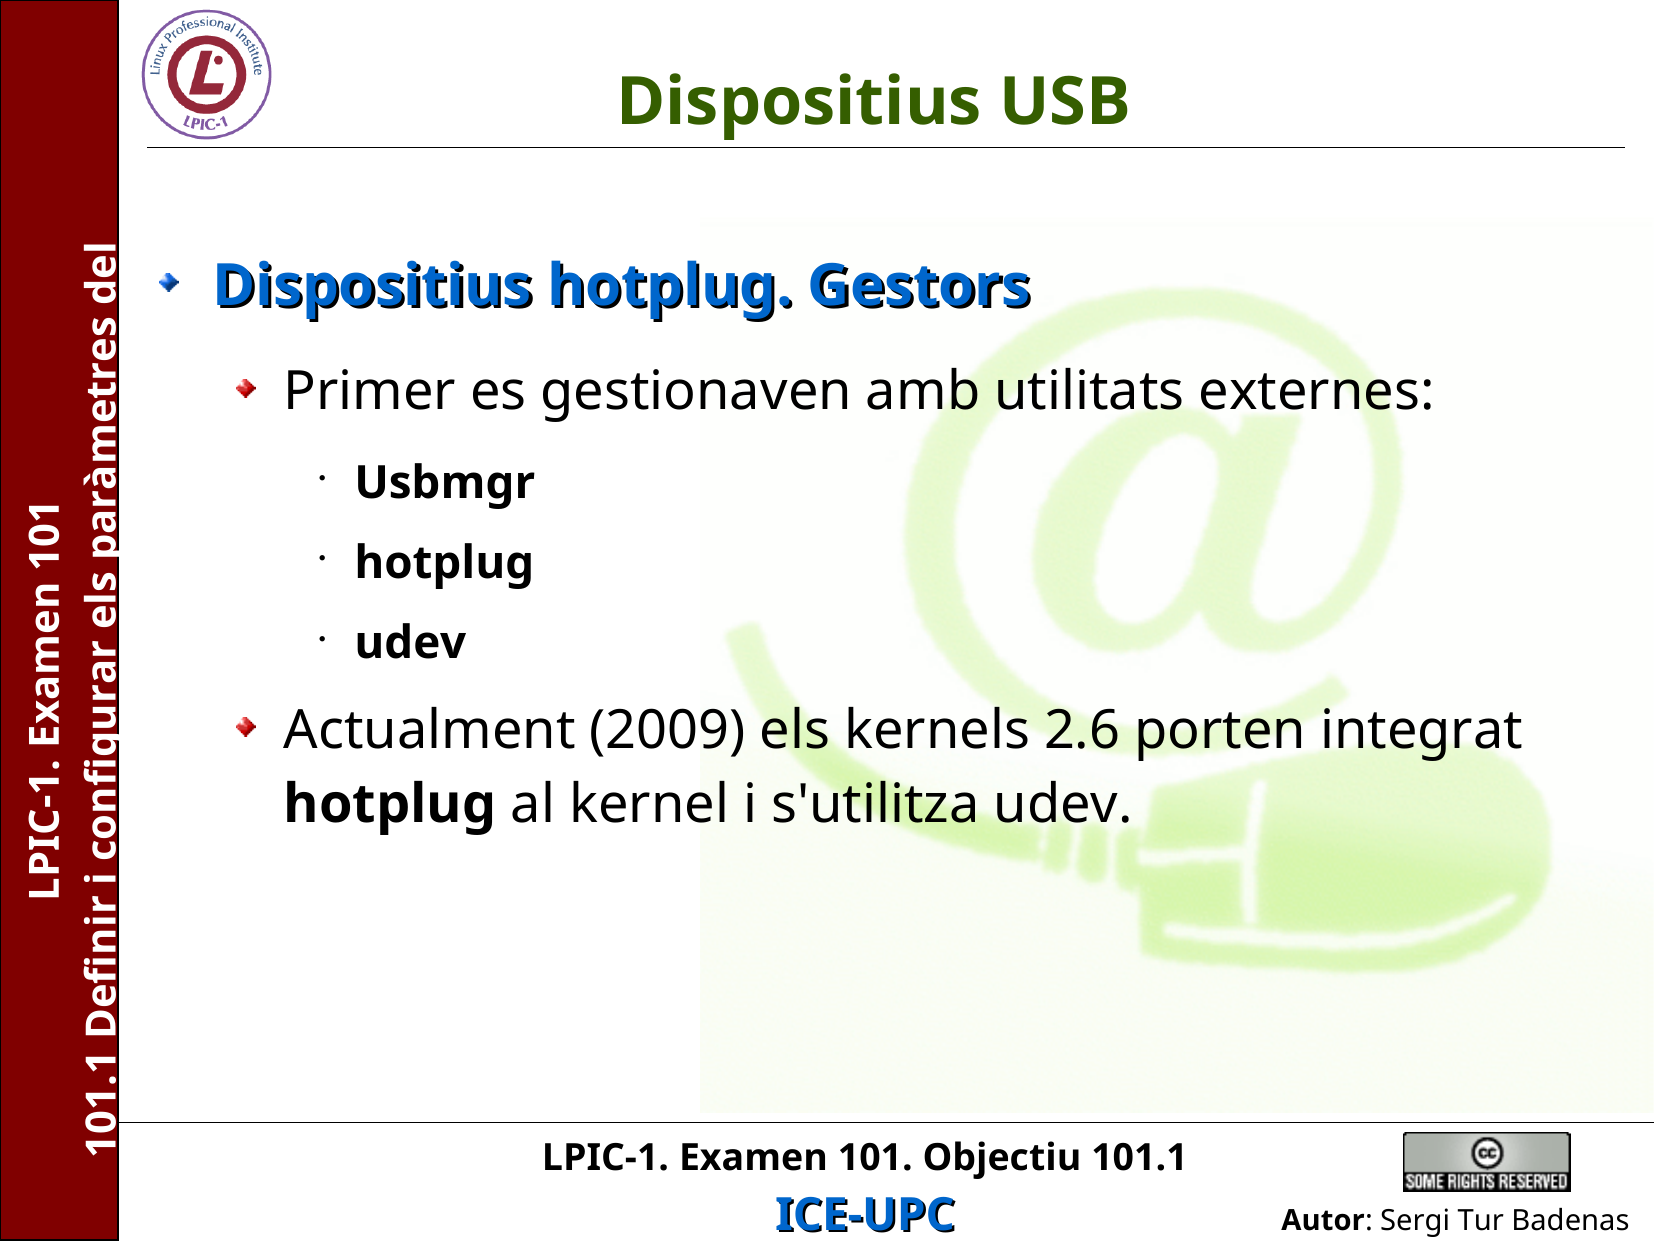

# Dispositius USB
Dispositius hotplug. Gestors
Primer es gestionaven amb utilitats externes:
Usbmgr
hotplug
udev
Actualment (2009) els kernels 2.6 porten integrat hotplug al kernel i s'utilitza udev.